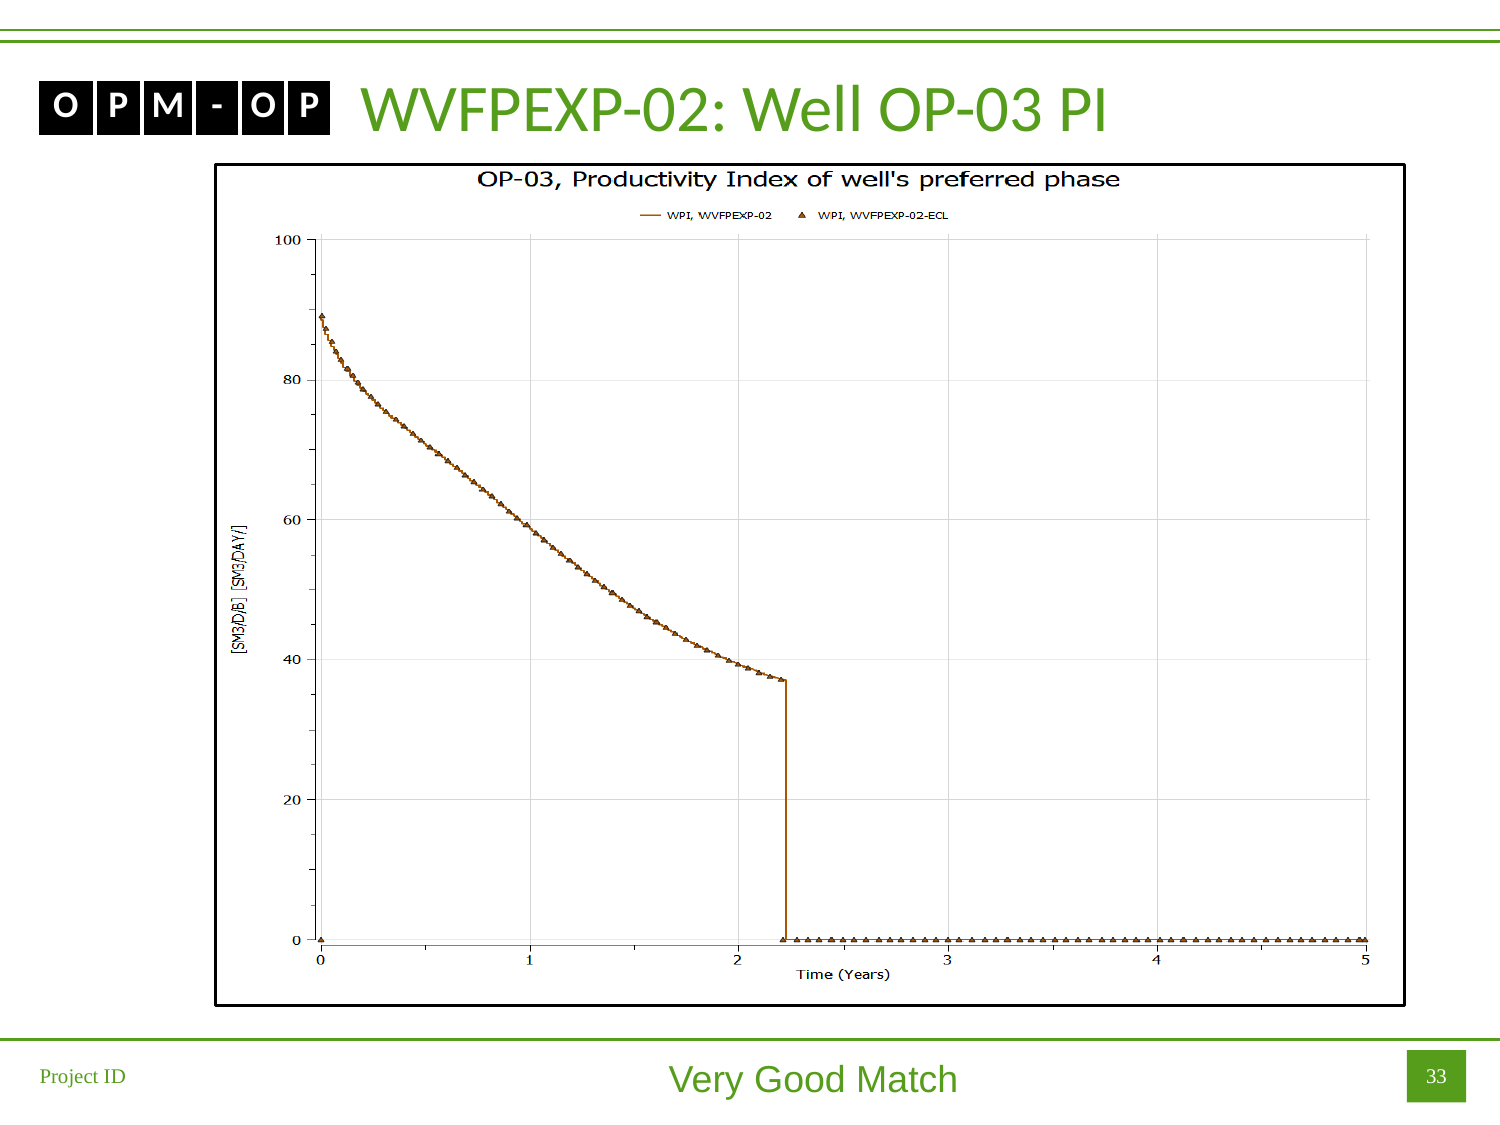

# WVFPEXP-02: Well OP-03 PI
Project ID
33
Very Good Match